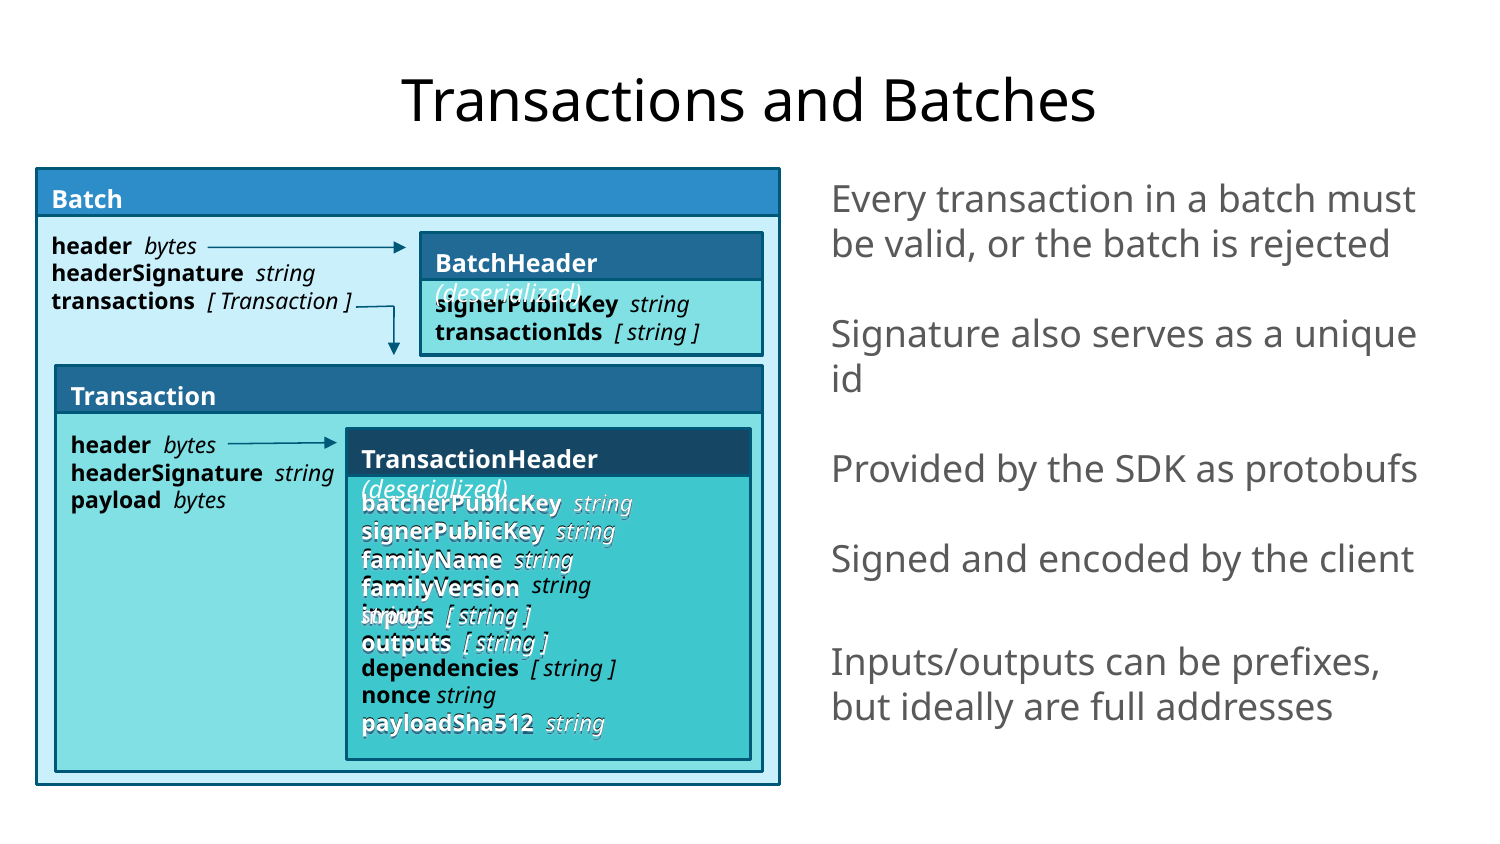

# Transactions and Batches
Every transaction in a batch must be valid, or the batch is rejected
Signature also serves as a unique id
Provided by the SDK as protobufs
Signed and encoded by the client
Batch
header bytes
headerSignature string
transactions [ Transaction ]
BatchHeader (deserialized)
signerPublicKey string
transactionIds [ string ]
Transaction
header bytes
headerSignature string
payload bytes
TransactionHeader (deserialized)
batcherPublicKey string
signerPublicKey string
familyName string
familyVersion string
inputs [ string ]
outputs [ string ]
dependencies [ string ]
nonce string
payloadSha512 string
batcherPublicKey string
signerPublicKey string
payloadSha512 string
familyName string
familyVersion string
inputs [ string ]
outputs [ string ]
Inputs/outputs can be prefixes, but ideally are full addresses